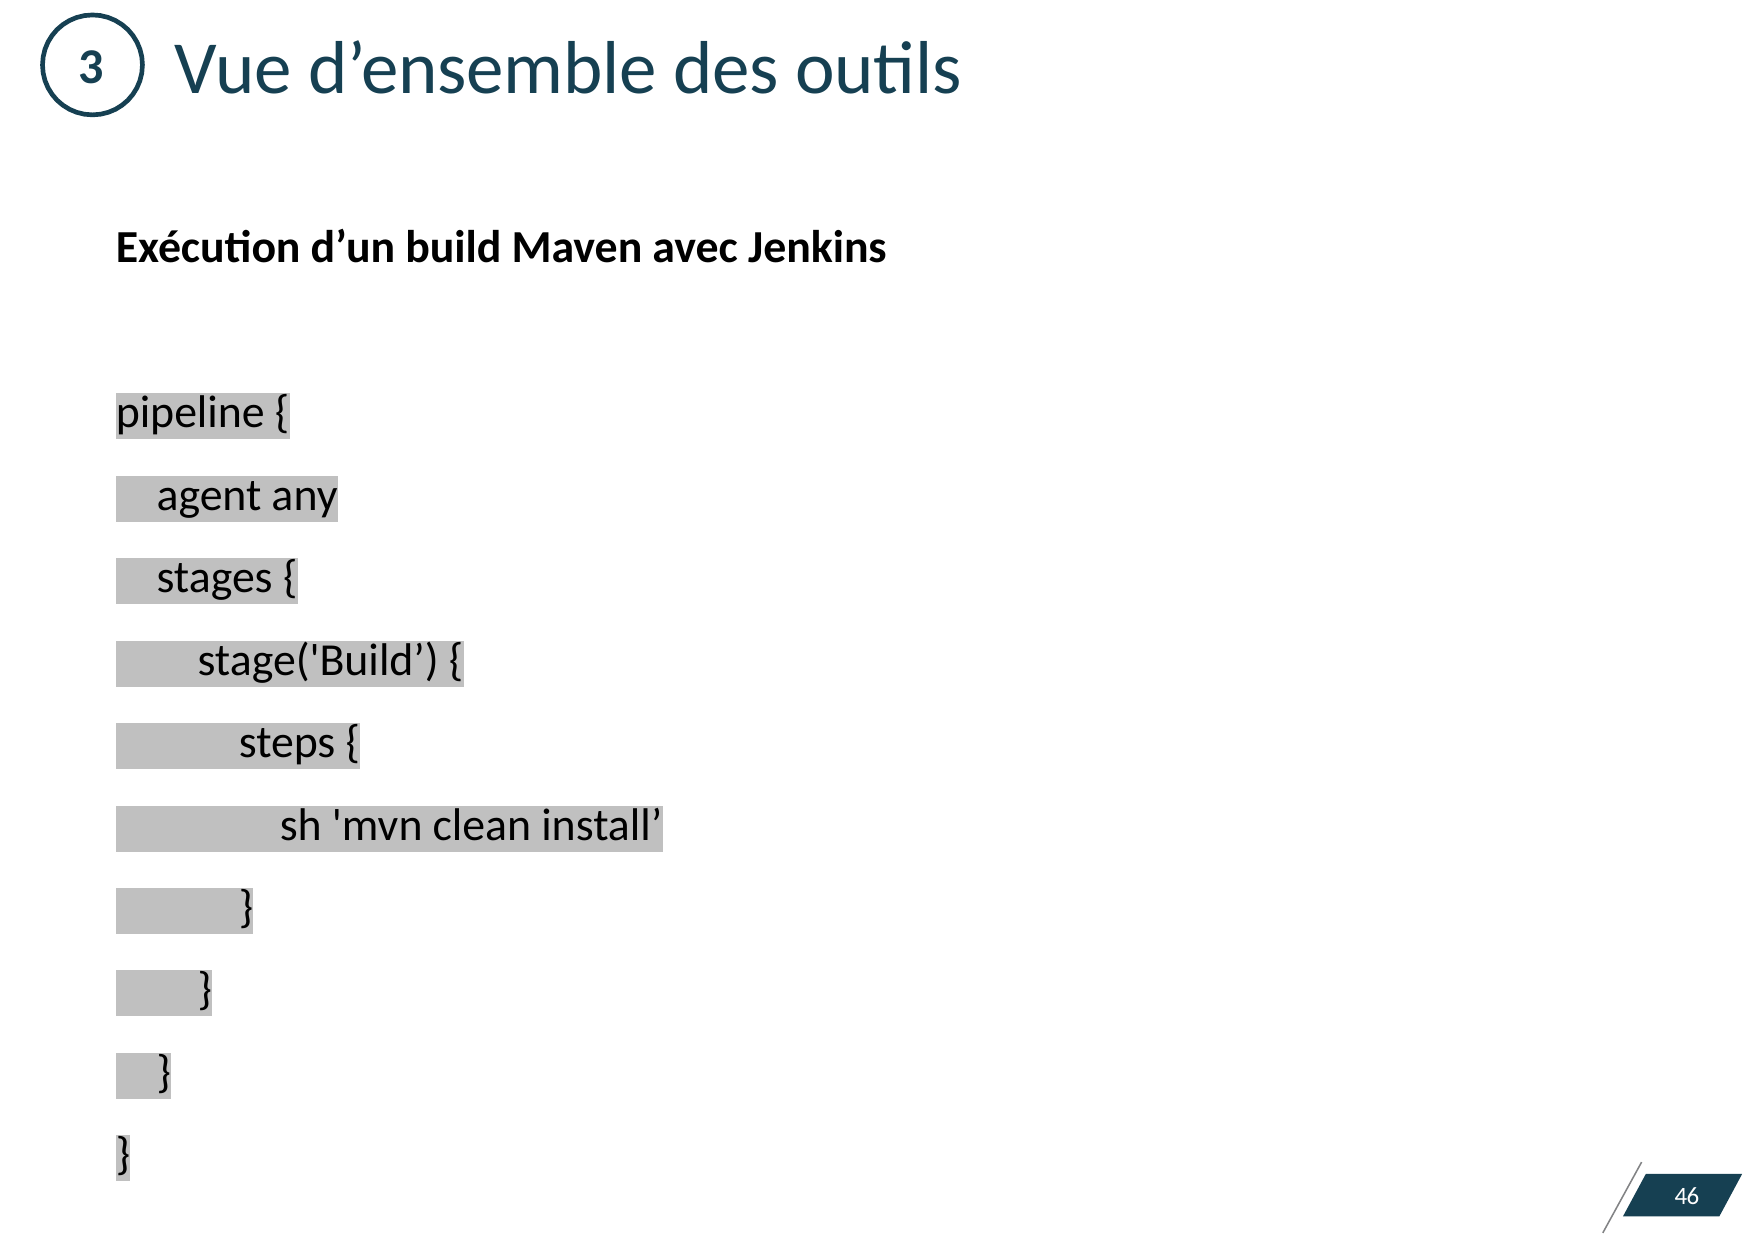

# Vue d’ensemble des outils
3
Exécution d’un build Maven avec Jenkins
pipeline {
 agent any
 stages {
 stage('Build’) {
 steps {
 sh 'mvn clean install’
 }
 }
 }
}